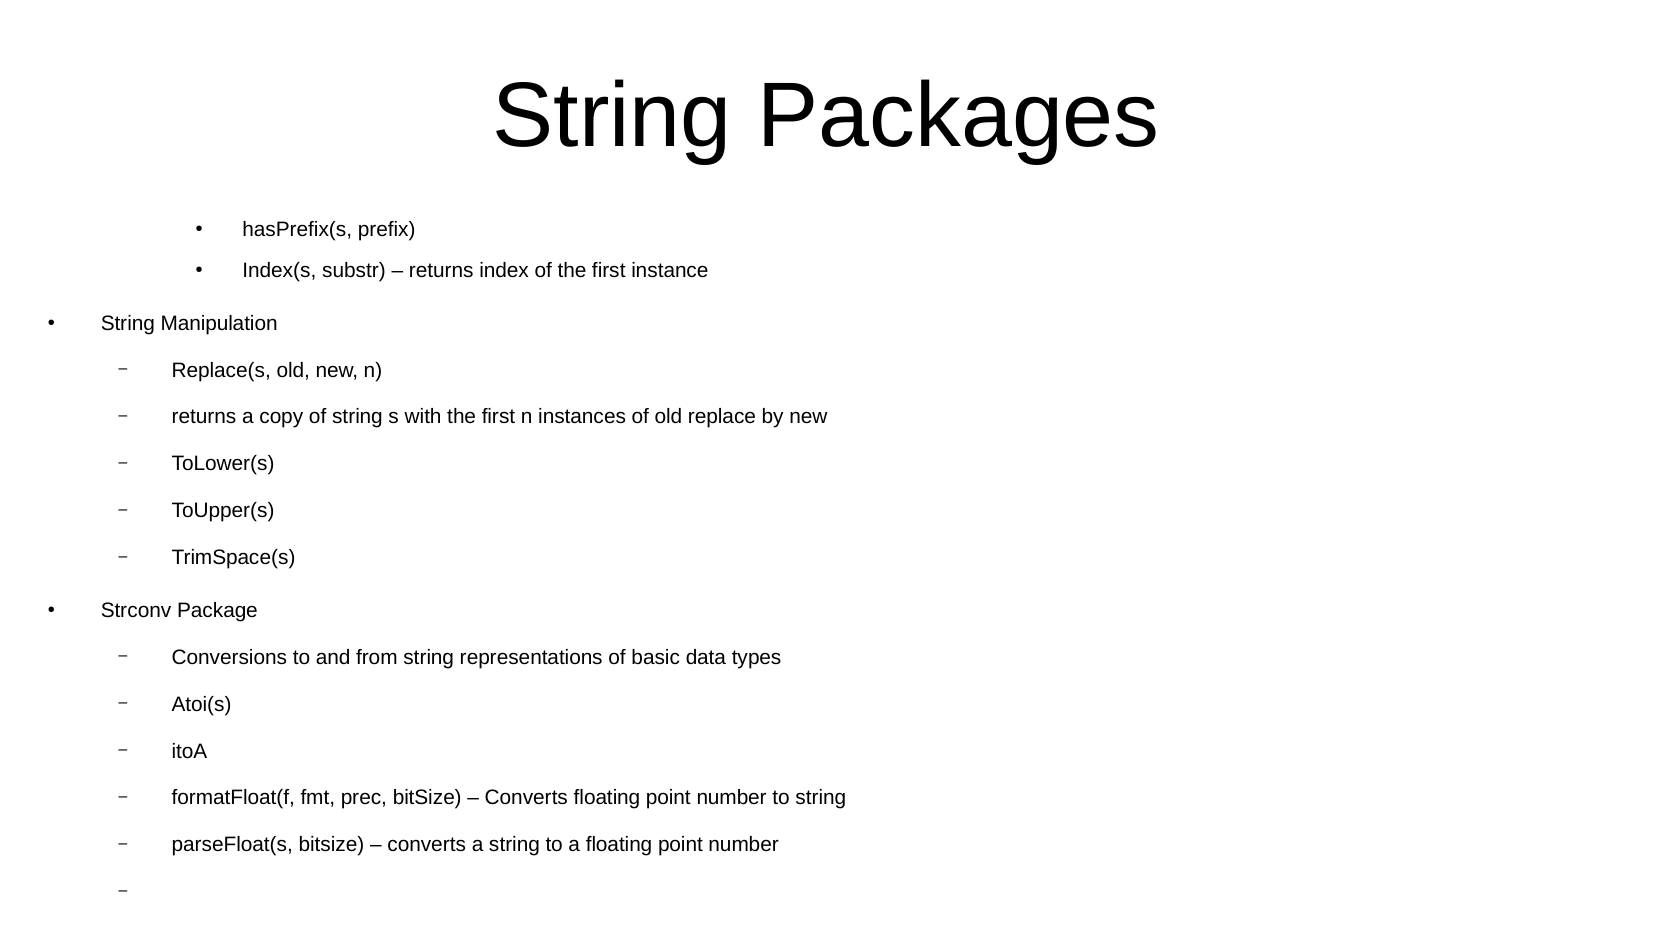

# String Packages
hasPrefix(s, prefix)
Index(s, substr) – returns index of the first instance
String Manipulation
Replace(s, old, new, n)
returns a copy of string s with the first n instances of old replace by new
ToLower(s)
ToUpper(s)
TrimSpace(s)
Strconv Package
Conversions to and from string representations of basic data types
Atoi(s)
itoA
formatFloat(f, fmt, prec, bitSize) – Converts floating point number to string
parseFloat(s, bitsize) – converts a string to a floating point number